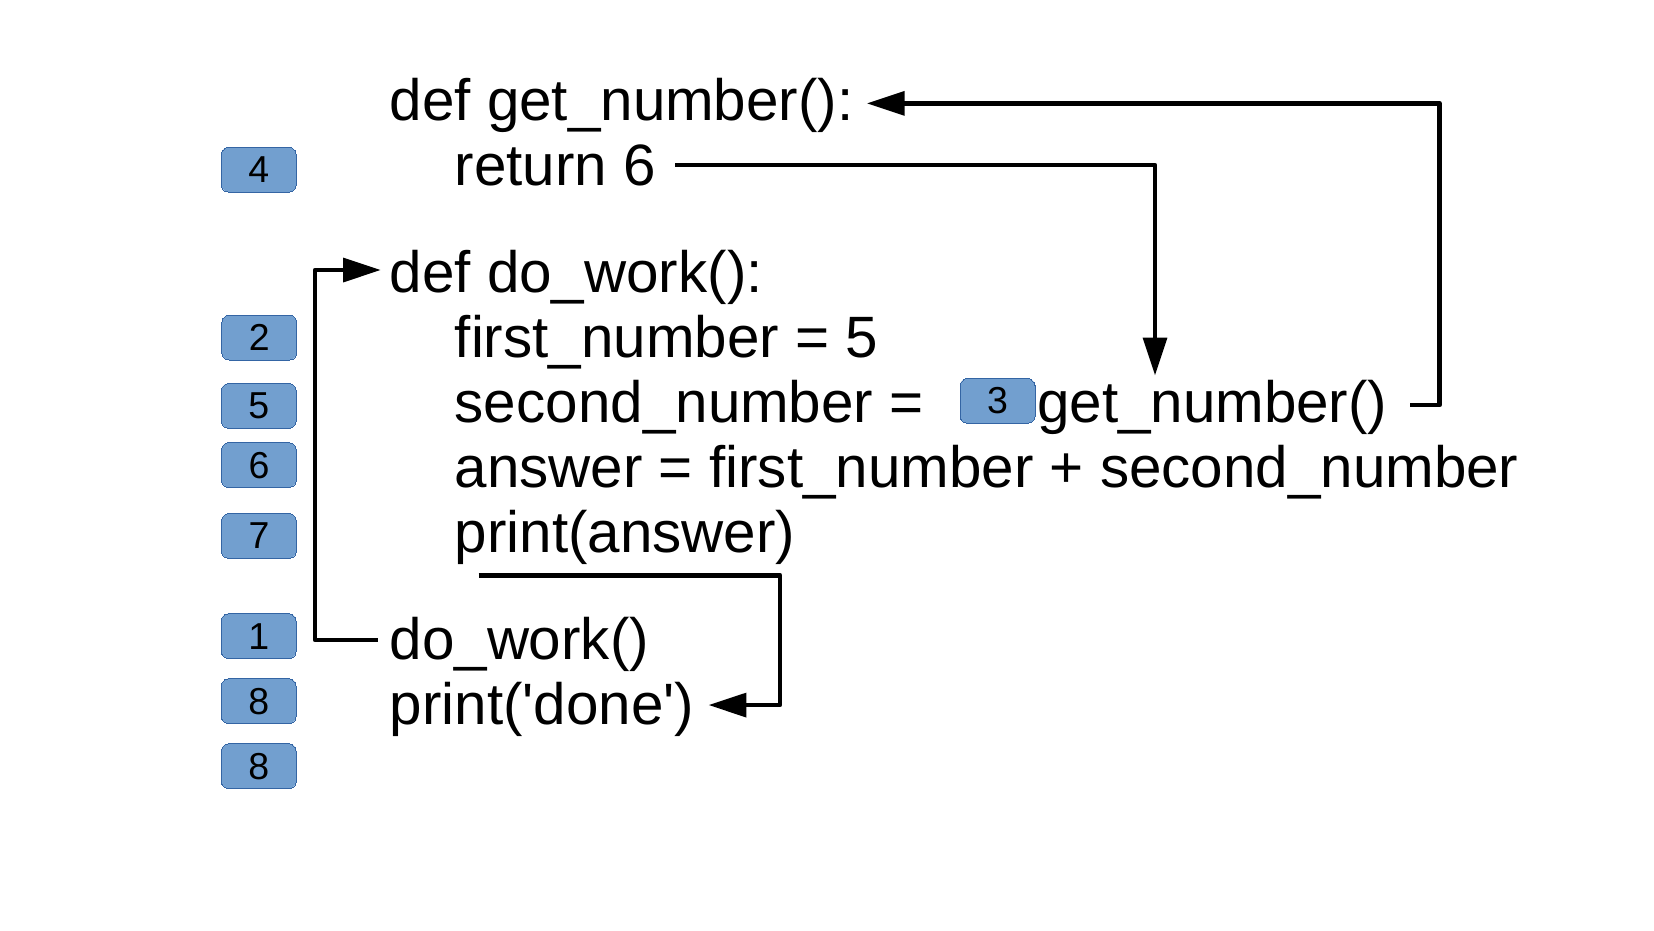

def get_number():
 return 6
def do_work():
 first_number = 5
 second_number = get_number()
 answer = first_number + second_number
 print(answer)
do_work()
print('done')
4
2
3
5
6
7
1
8
8